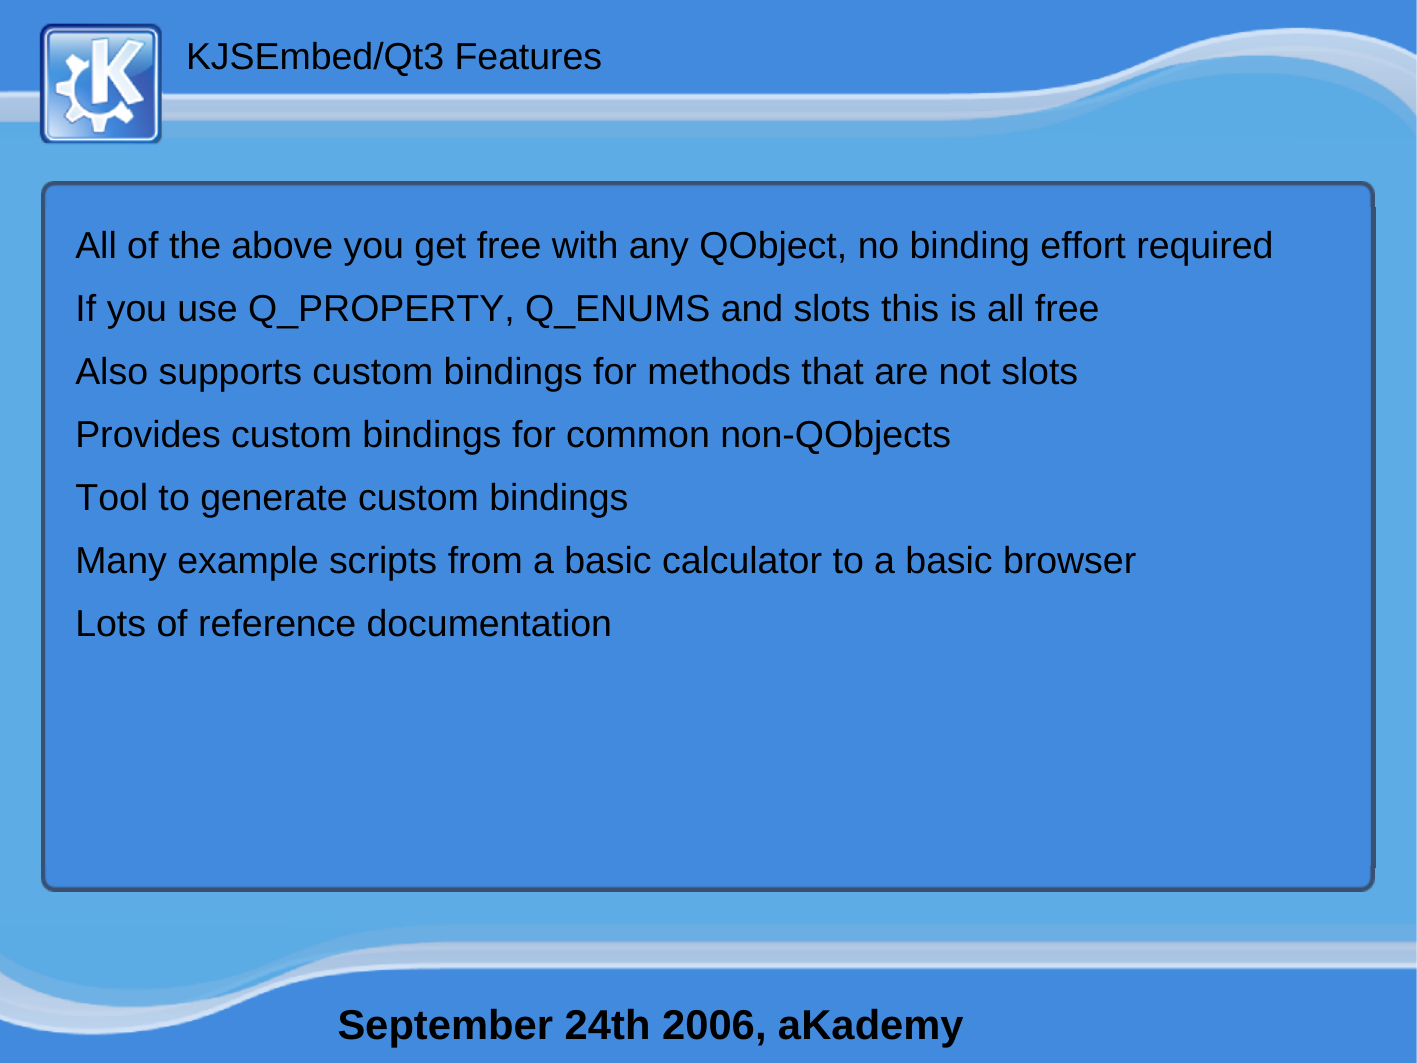

KJSEmbed/Qt3 Features
 All of the above you get free with any QObject, no binding effort required
 If you use Q_PROPERTY, Q_ENUMS and slots this is all free
 Also supports custom bindings for methods that are not slots
 Provides custom bindings for common non-QObjects
 Tool to generate custom bindings
 Many example scripts from a basic calculator to a basic browser
 Lots of reference documentation